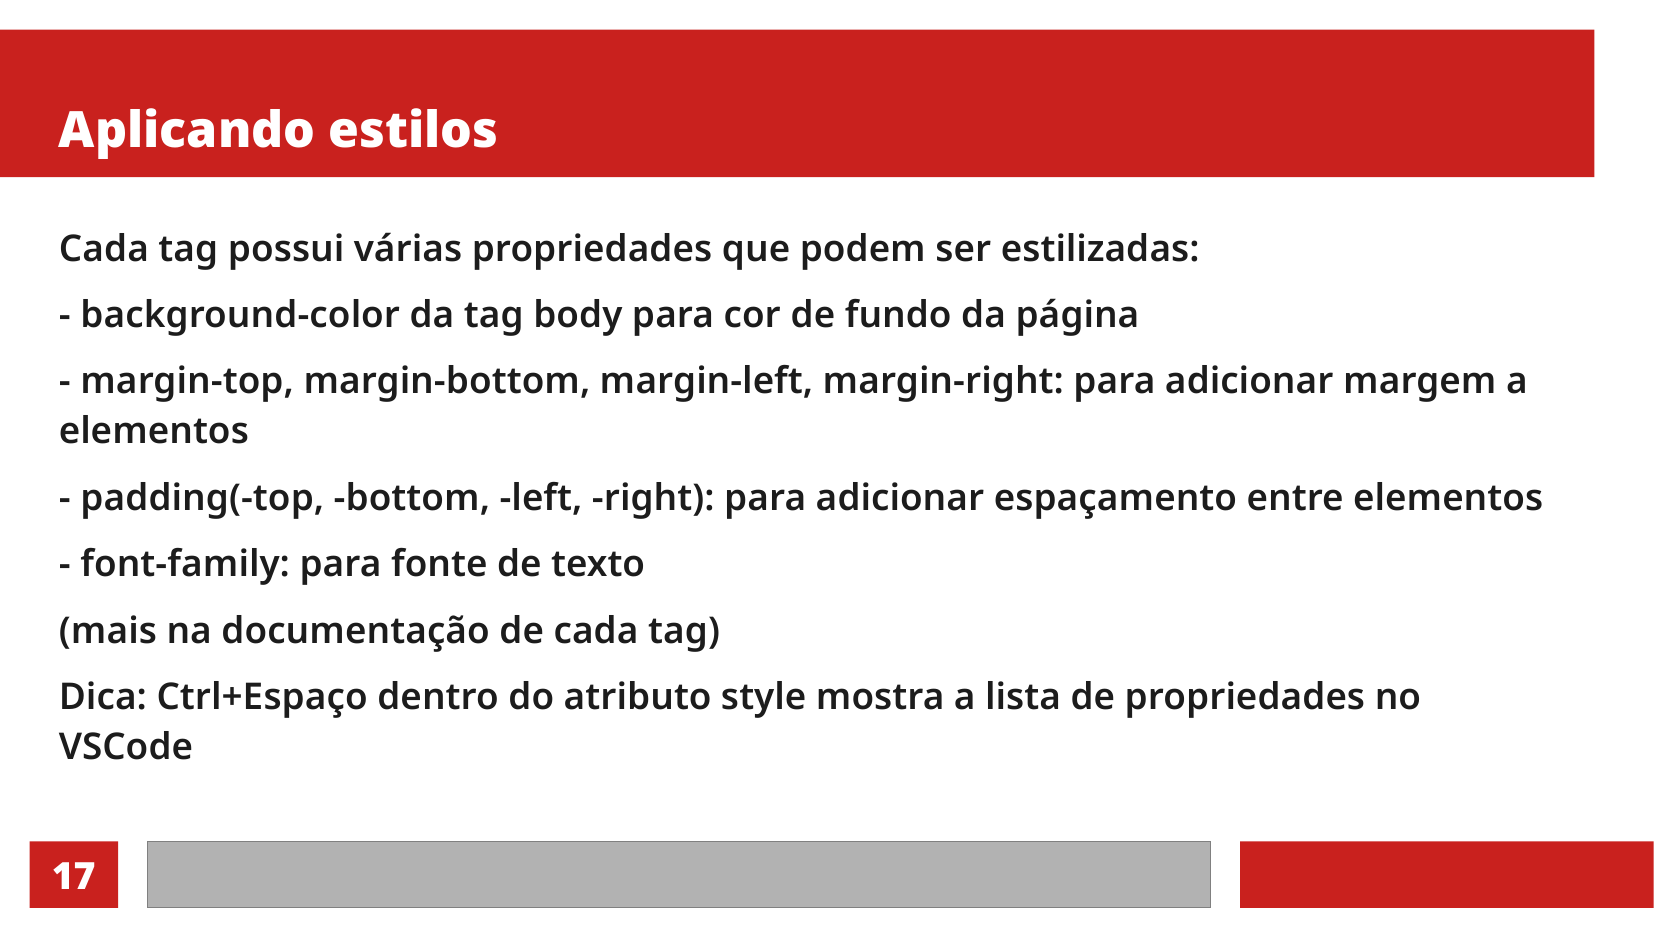

# Aplicando estilos
Cada tag possui várias propriedades que podem ser estilizadas:
- background-color da tag body para cor de fundo da página
- margin-top, margin-bottom, margin-left, margin-right: para adicionar margem a elementos
- padding(-top, -bottom, -left, -right): para adicionar espaçamento entre elementos
- font-family: para fonte de texto
(mais na documentação de cada tag)
Dica: Ctrl+Espaço dentro do atributo style mostra a lista de propriedades no VSCode
17